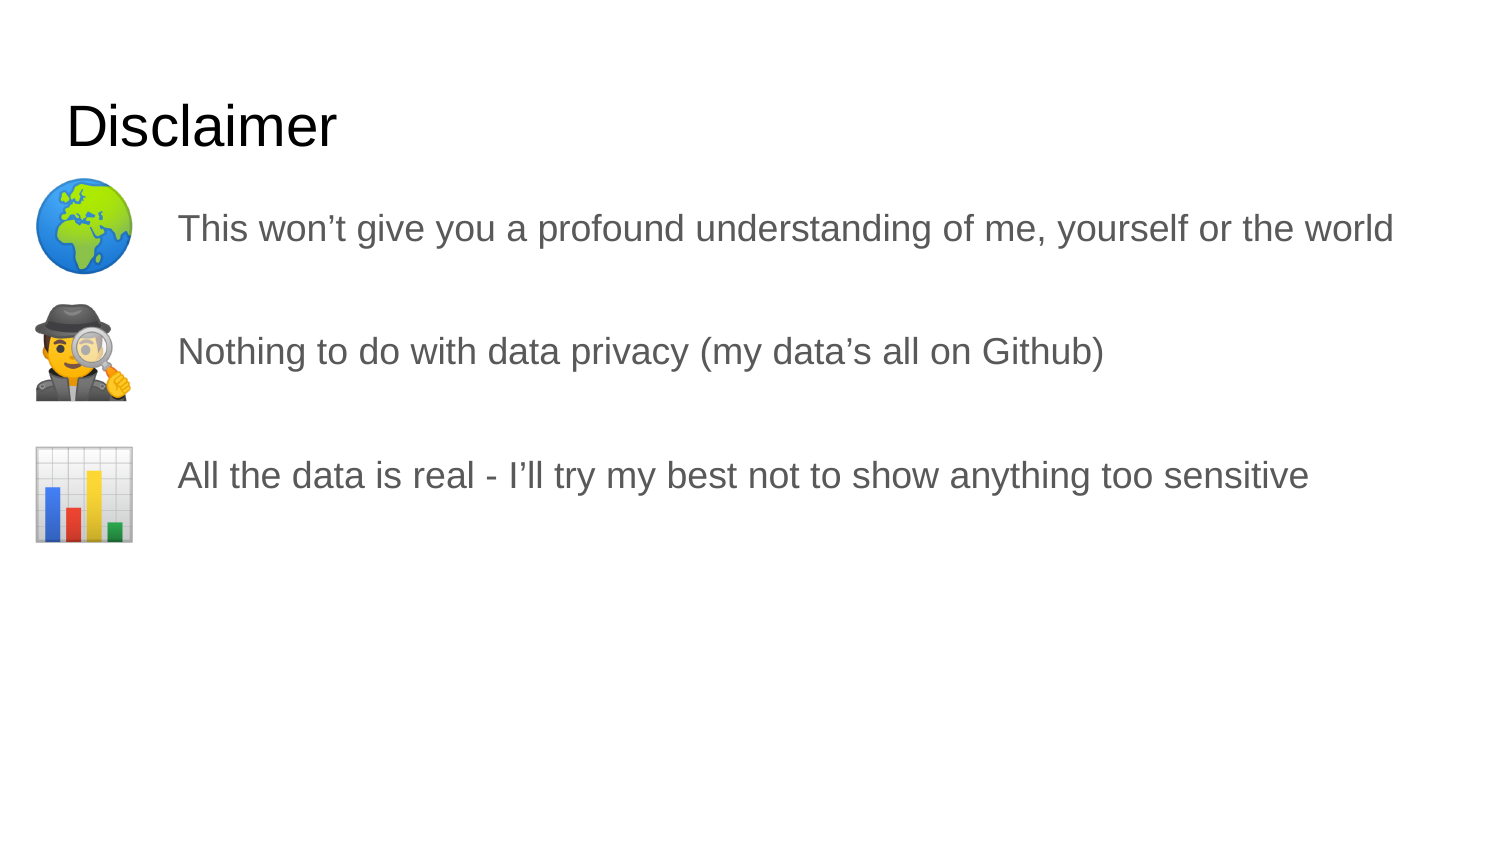

# Disclaimer
This won’t give you a profound understanding of me, yourself or the world
Nothing to do with data privacy (my data’s all on Github)
All the data is real - I’ll try my best not to show anything too sensitive